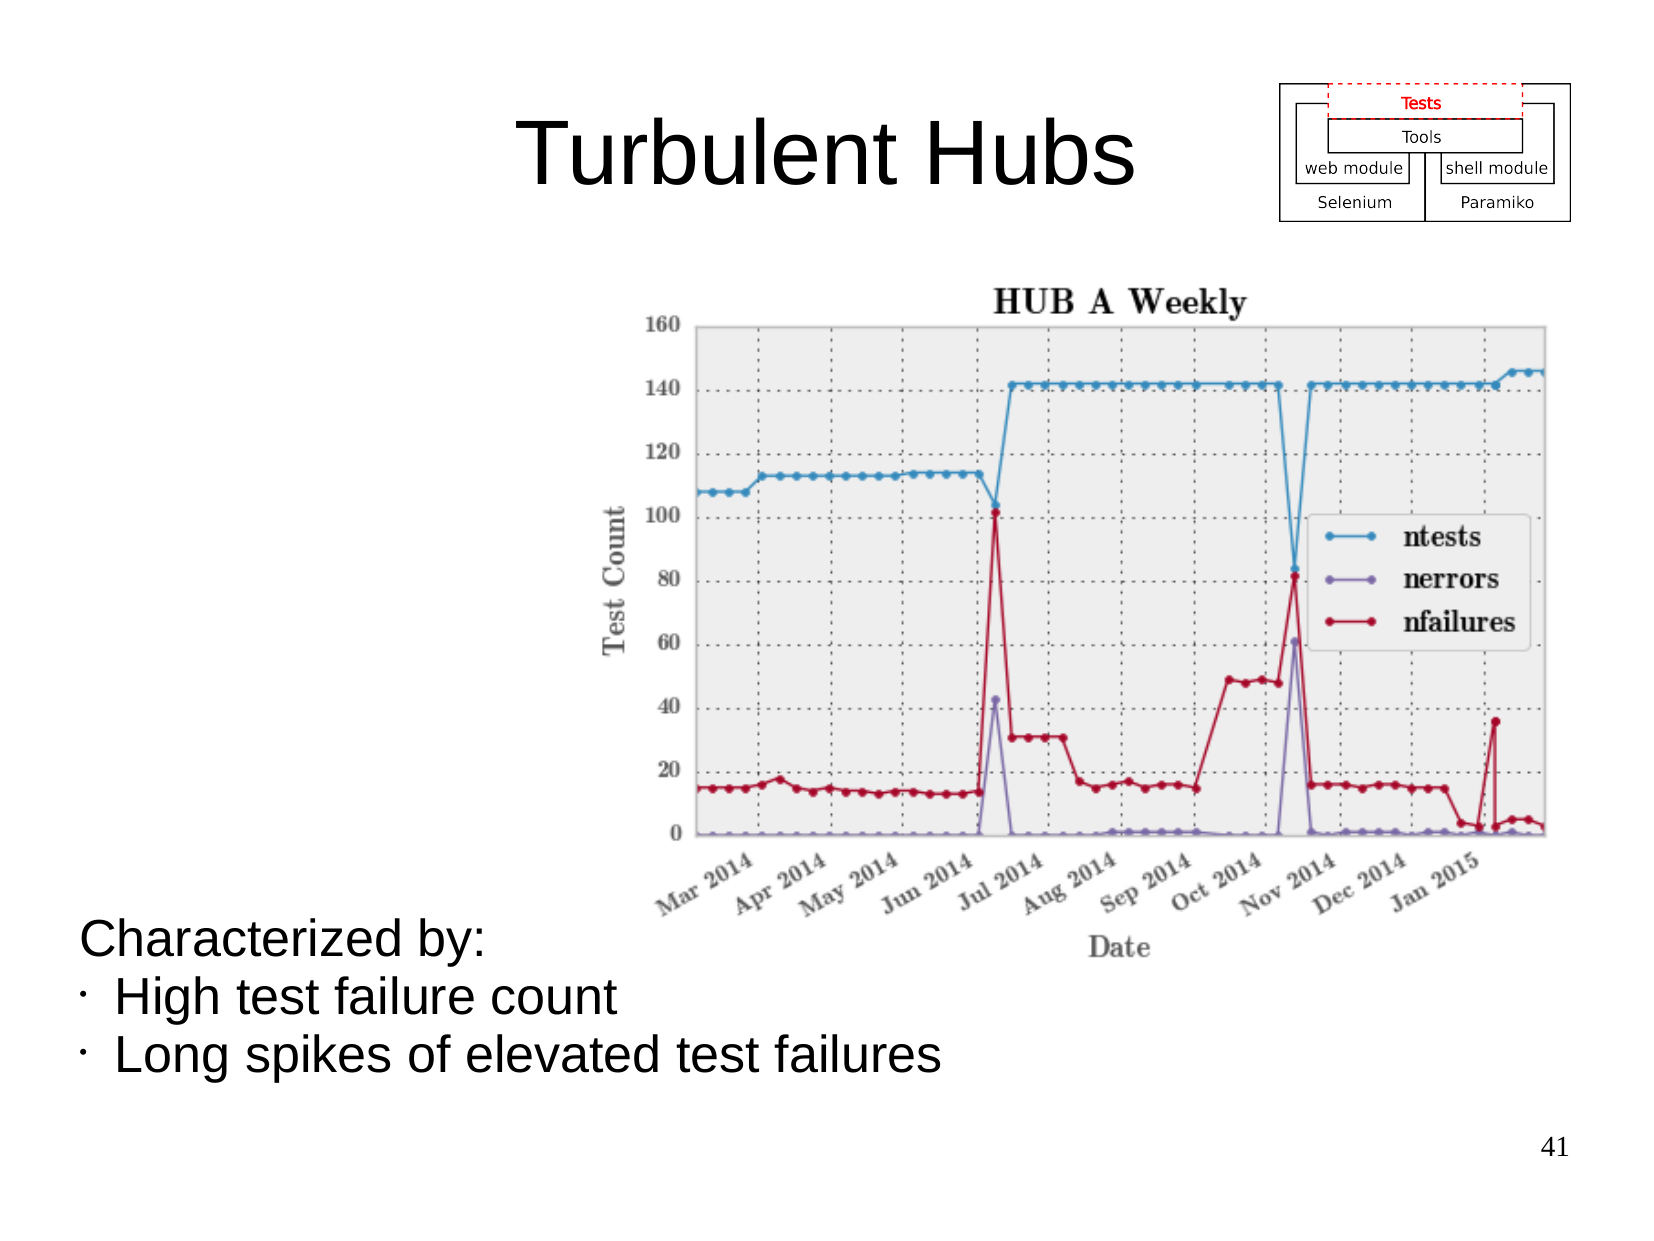

# Turbulent Hubs
Characterized by:
High test failure count
Long spikes of elevated test failures
41